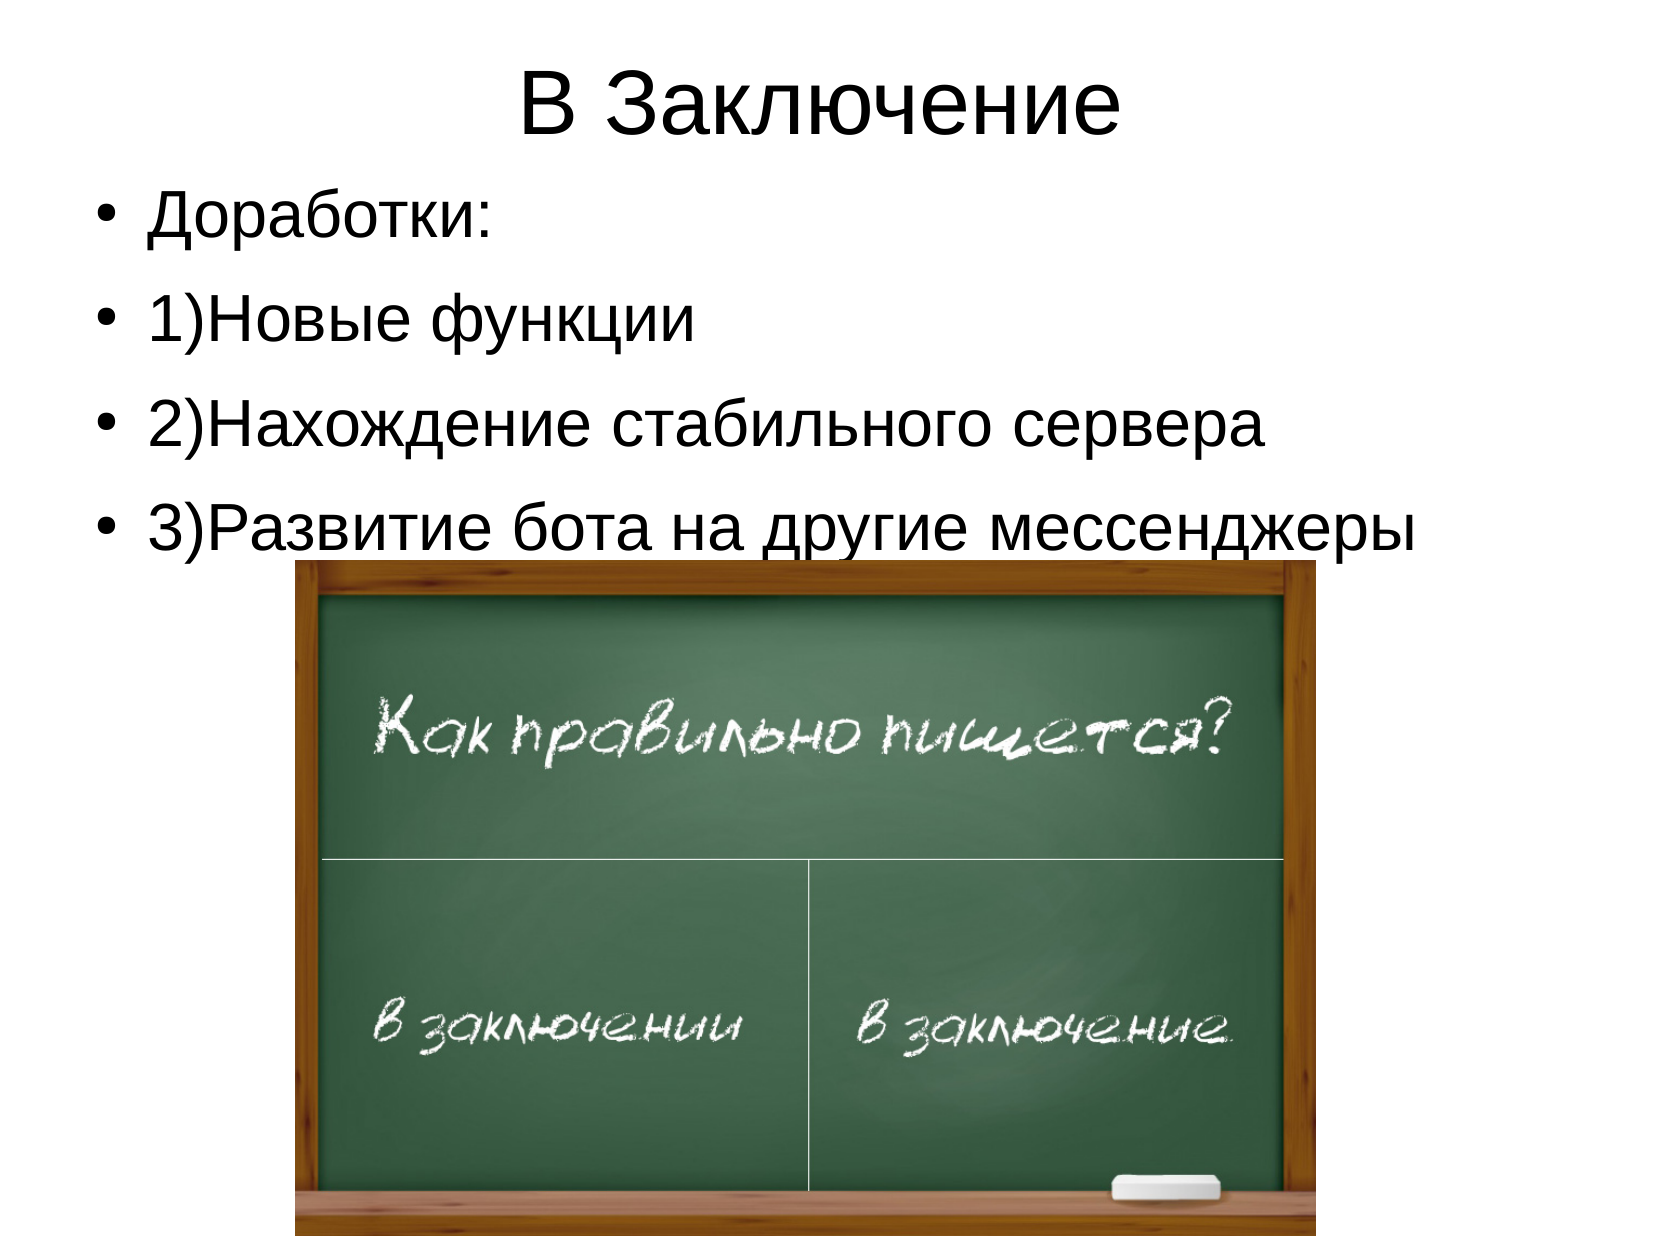

# В Заключение
Доработки:
1)Новые функции
2)Нахождение стабильного сервера
3)Развитие бота на другие мессенджеры